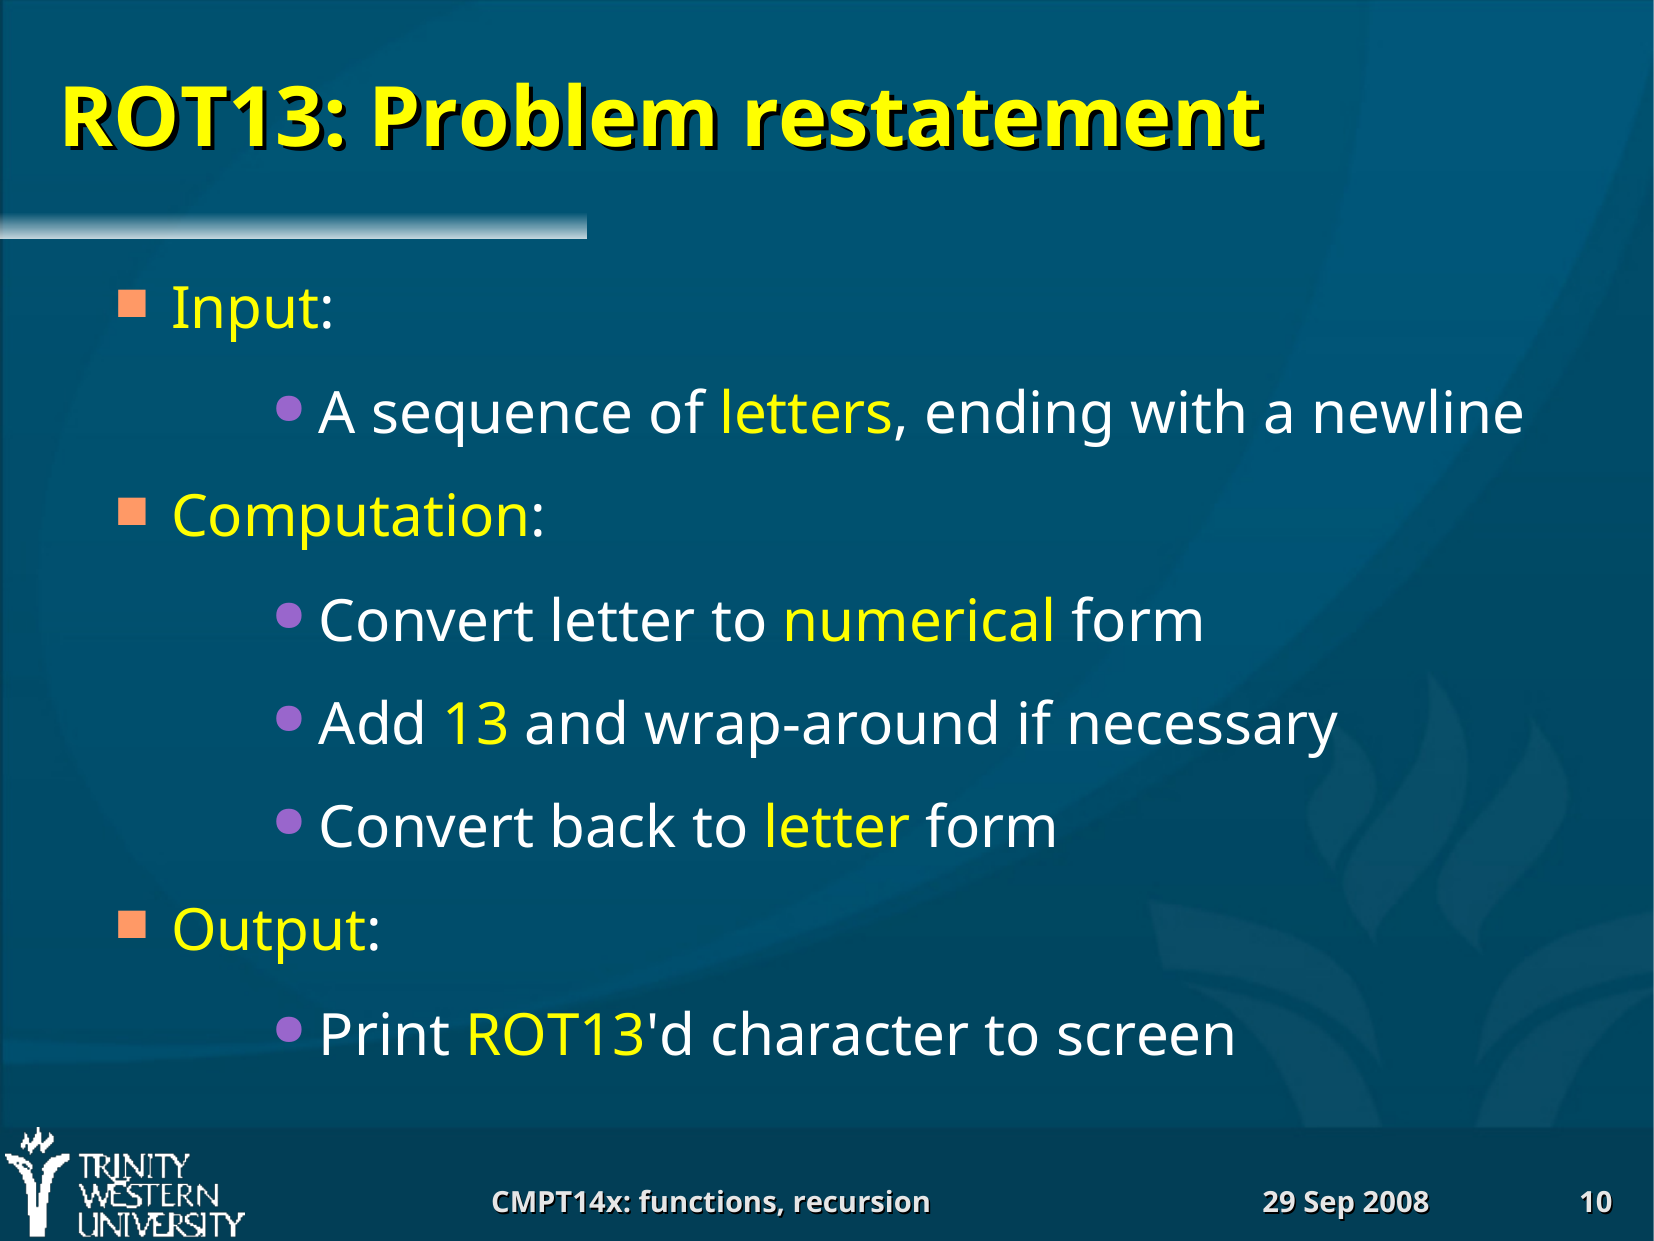

# ROT13: Problem restatement
Input:
A sequence of letters, ending with a newline
Computation:
Convert letter to numerical form
Add 13 and wrap-around if necessary
Convert back to letter form
Output:
Print ROT13'd character to screen
CMPT14x: functions, recursion
29 Sep 2008
10